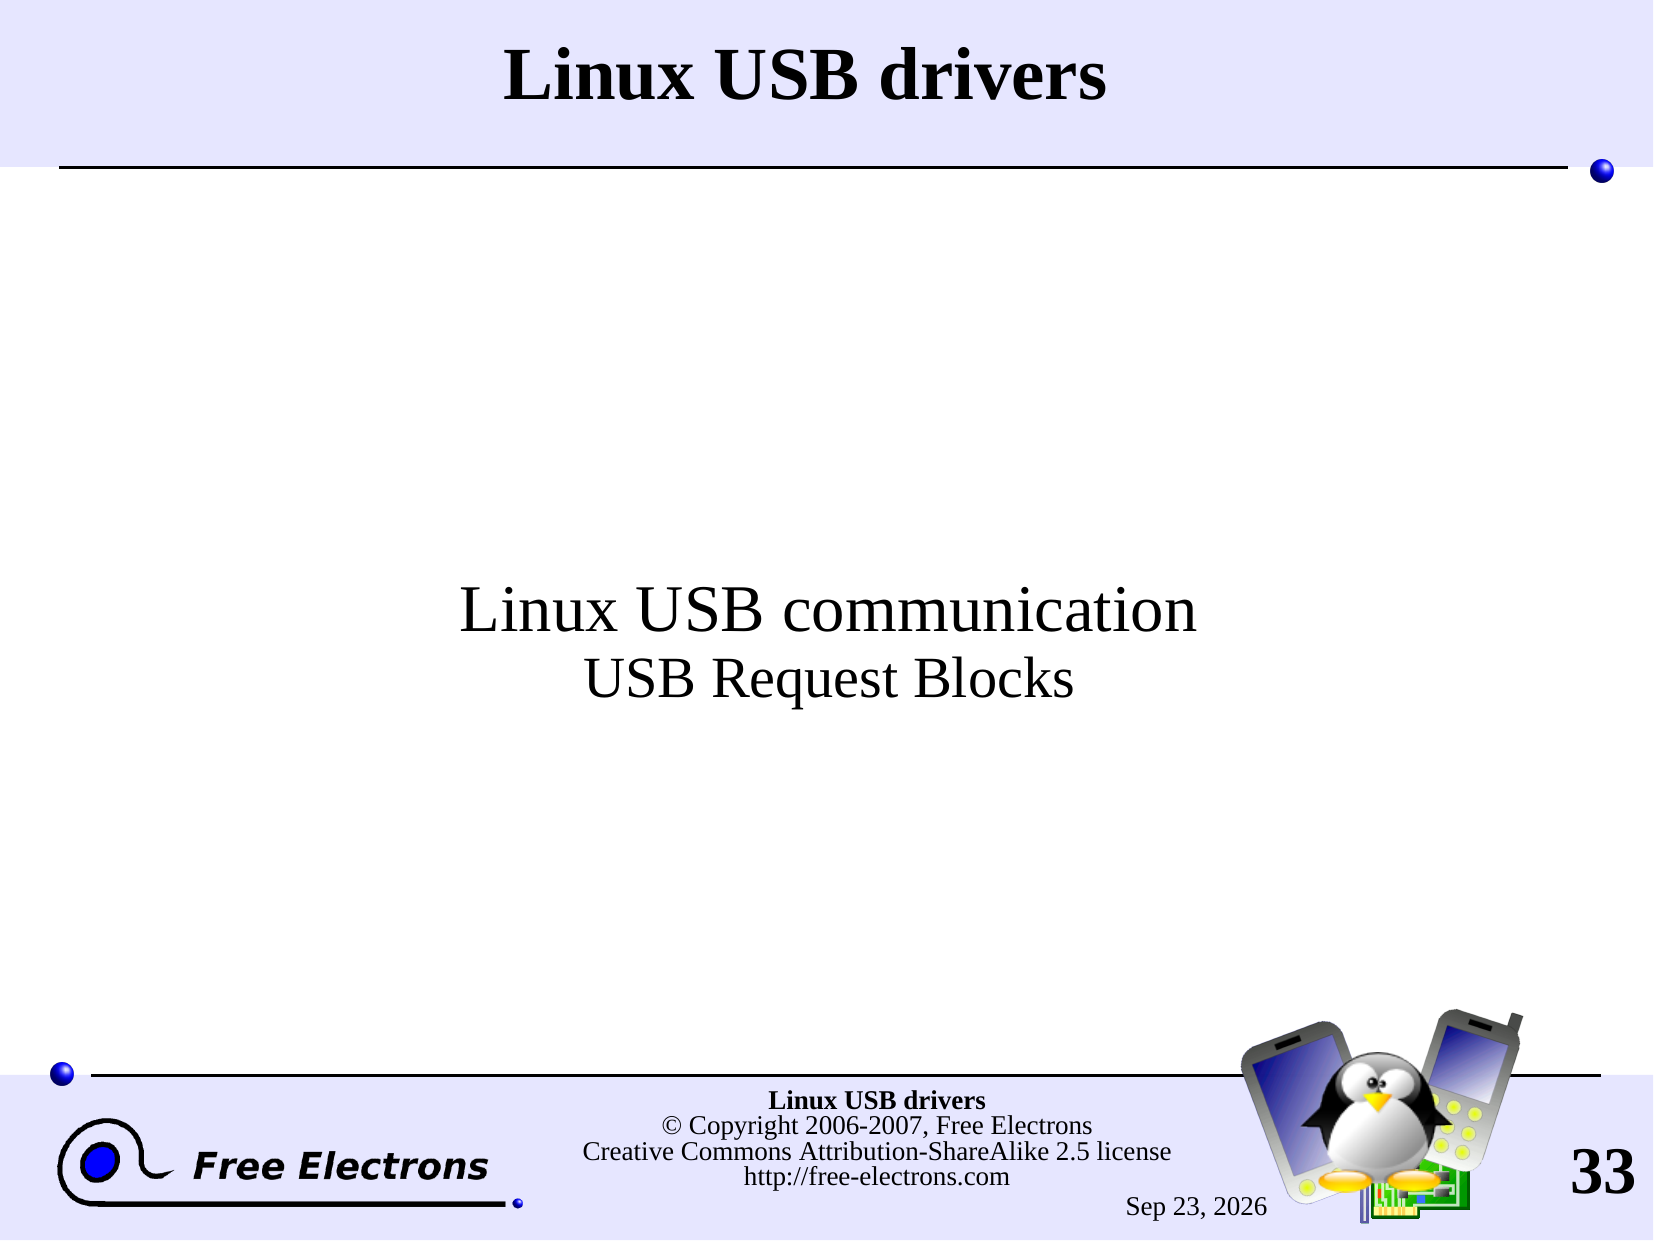

# Linux USB drivers
Linux USB communication
USB Request Blocks